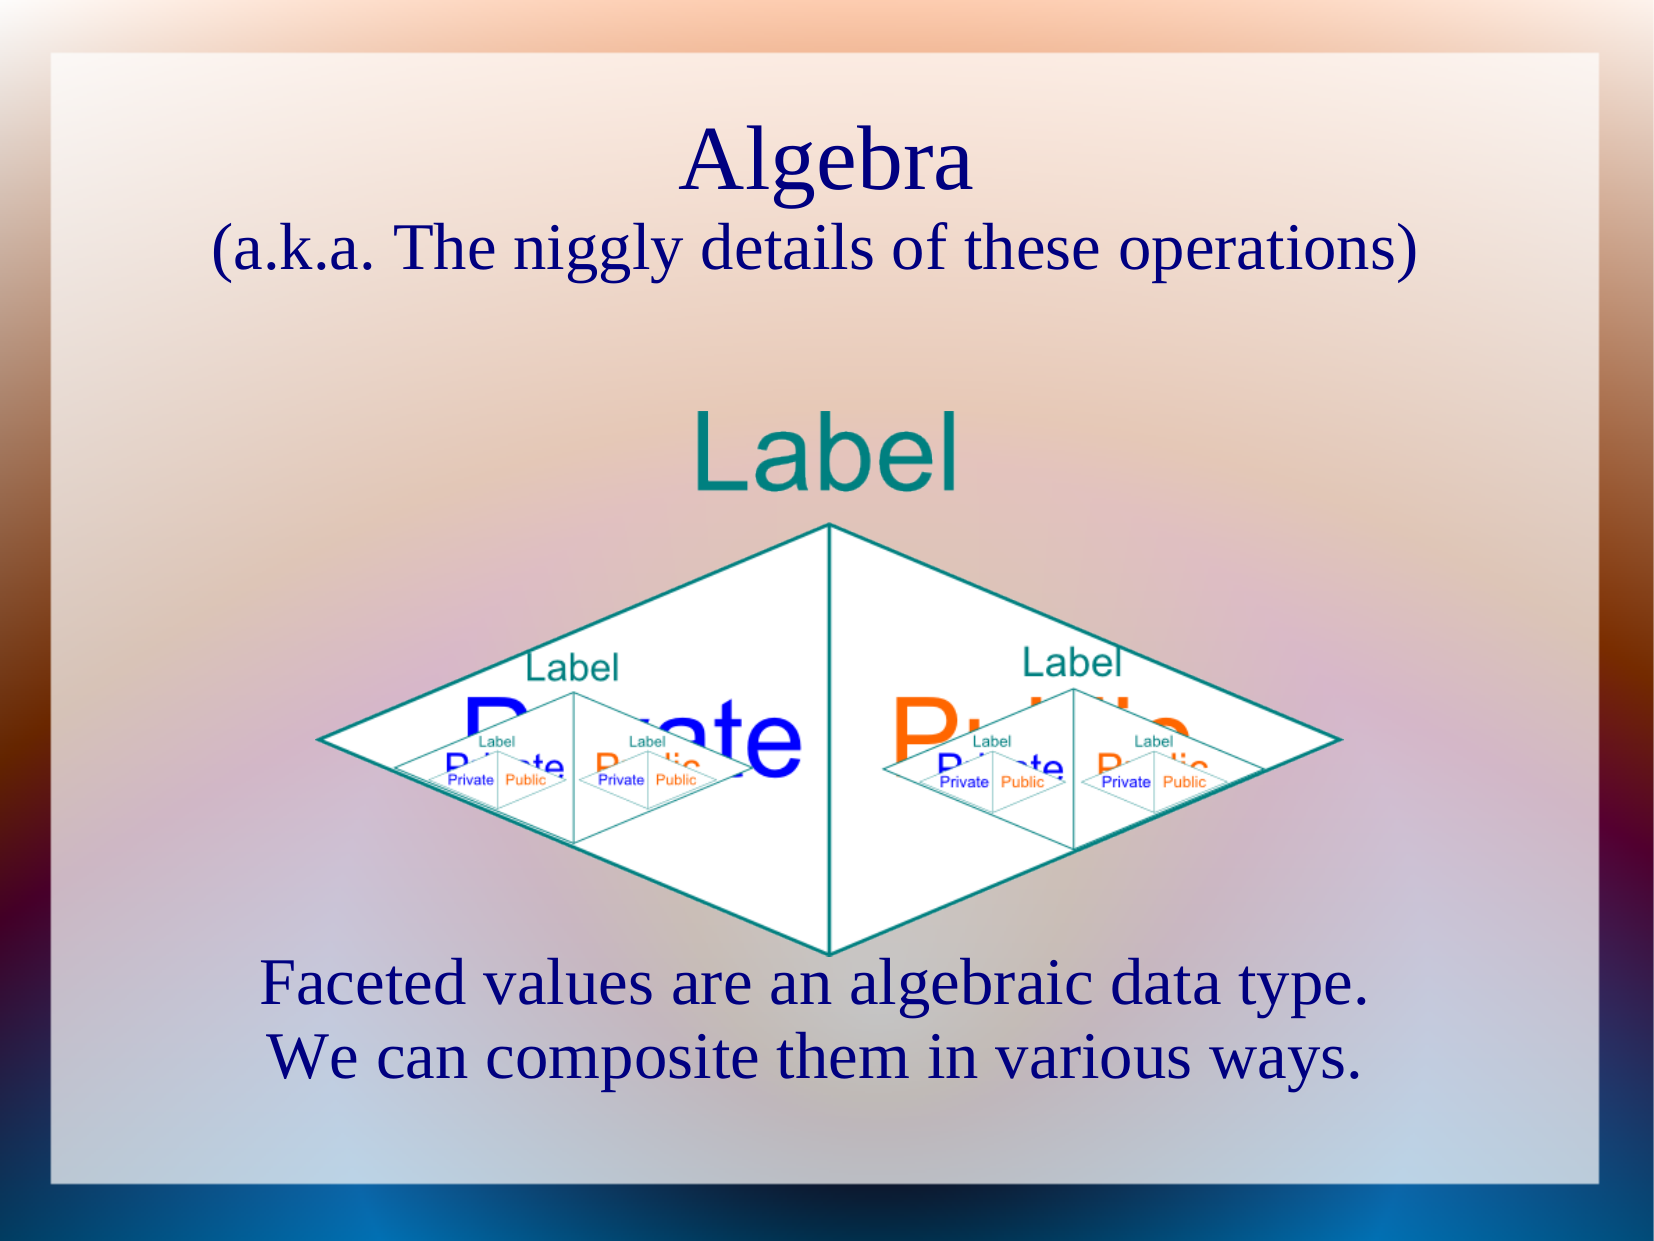

# Algebra
(a.k.a. The niggly details of these operations)
Faceted values are an algebraic data type.
We can composite them in various ways.